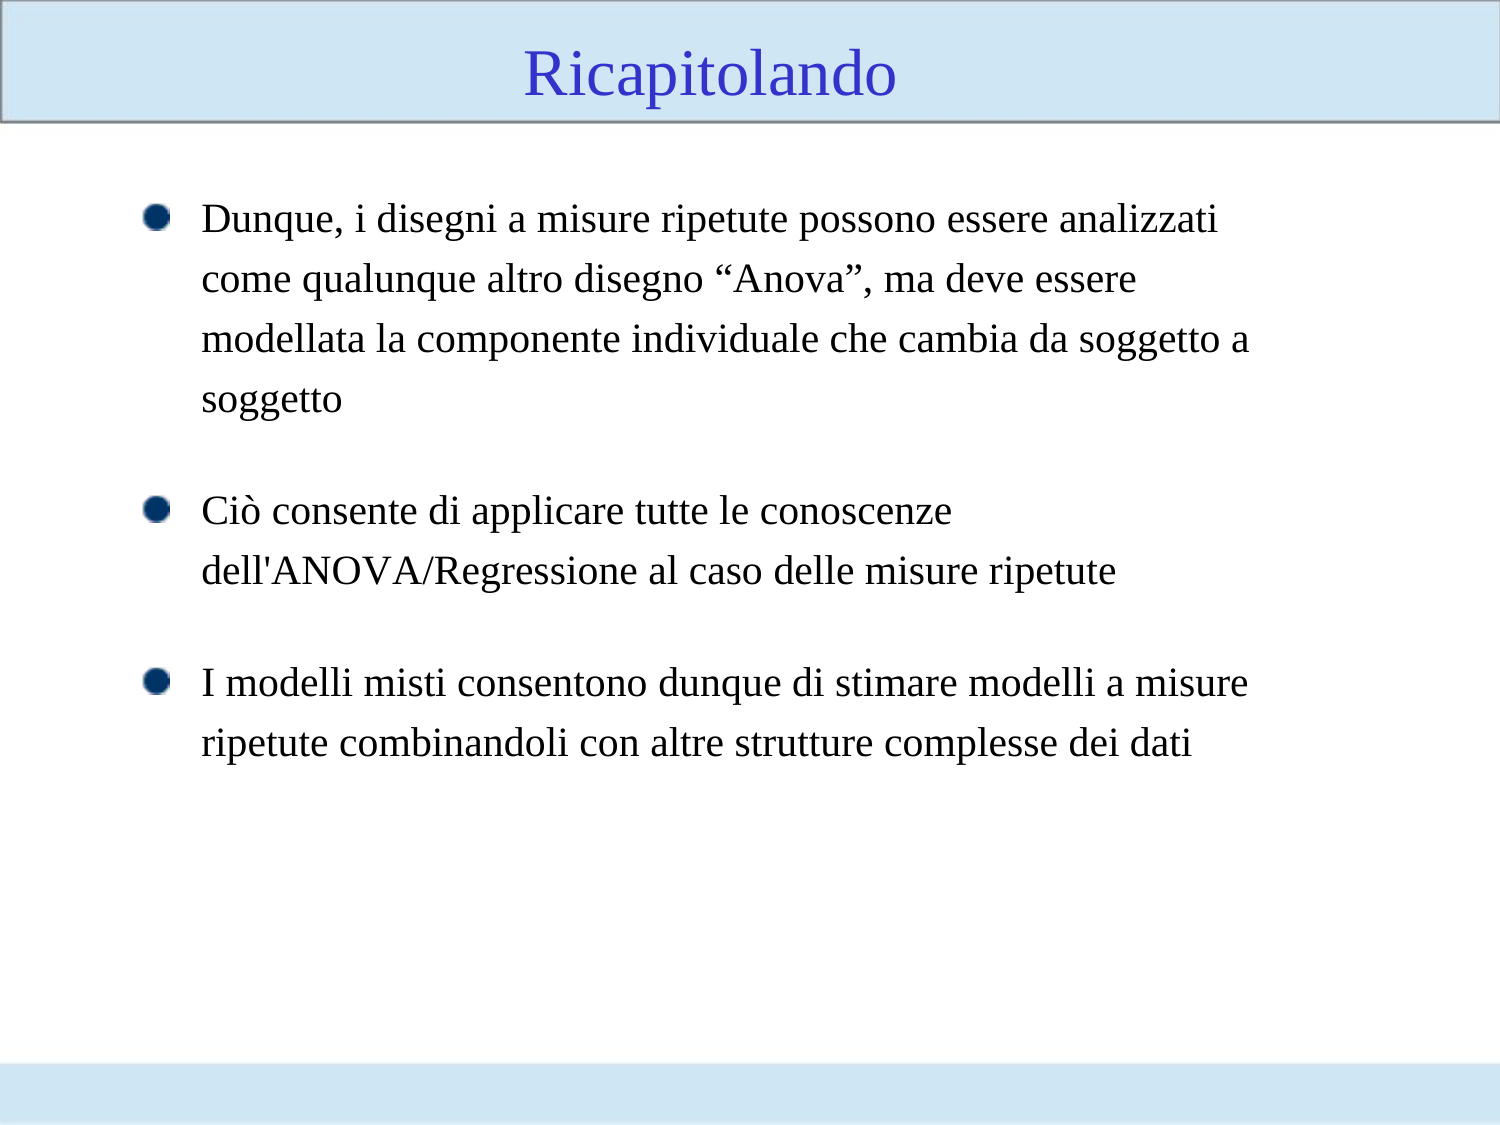

# Ricapitolando
Dunque, i disegni a misure ripetute possono essere analizzati come qualunque altro disegno “Anova”, ma deve essere modellata la componente individuale che cambia da soggetto a soggetto
Ciò consente di applicare tutte le conoscenze dell'ANOVA/Regressione al caso delle misure ripetute
I modelli misti consentono dunque di stimare modelli a misure ripetute combinandoli con altre strutture complesse dei dati